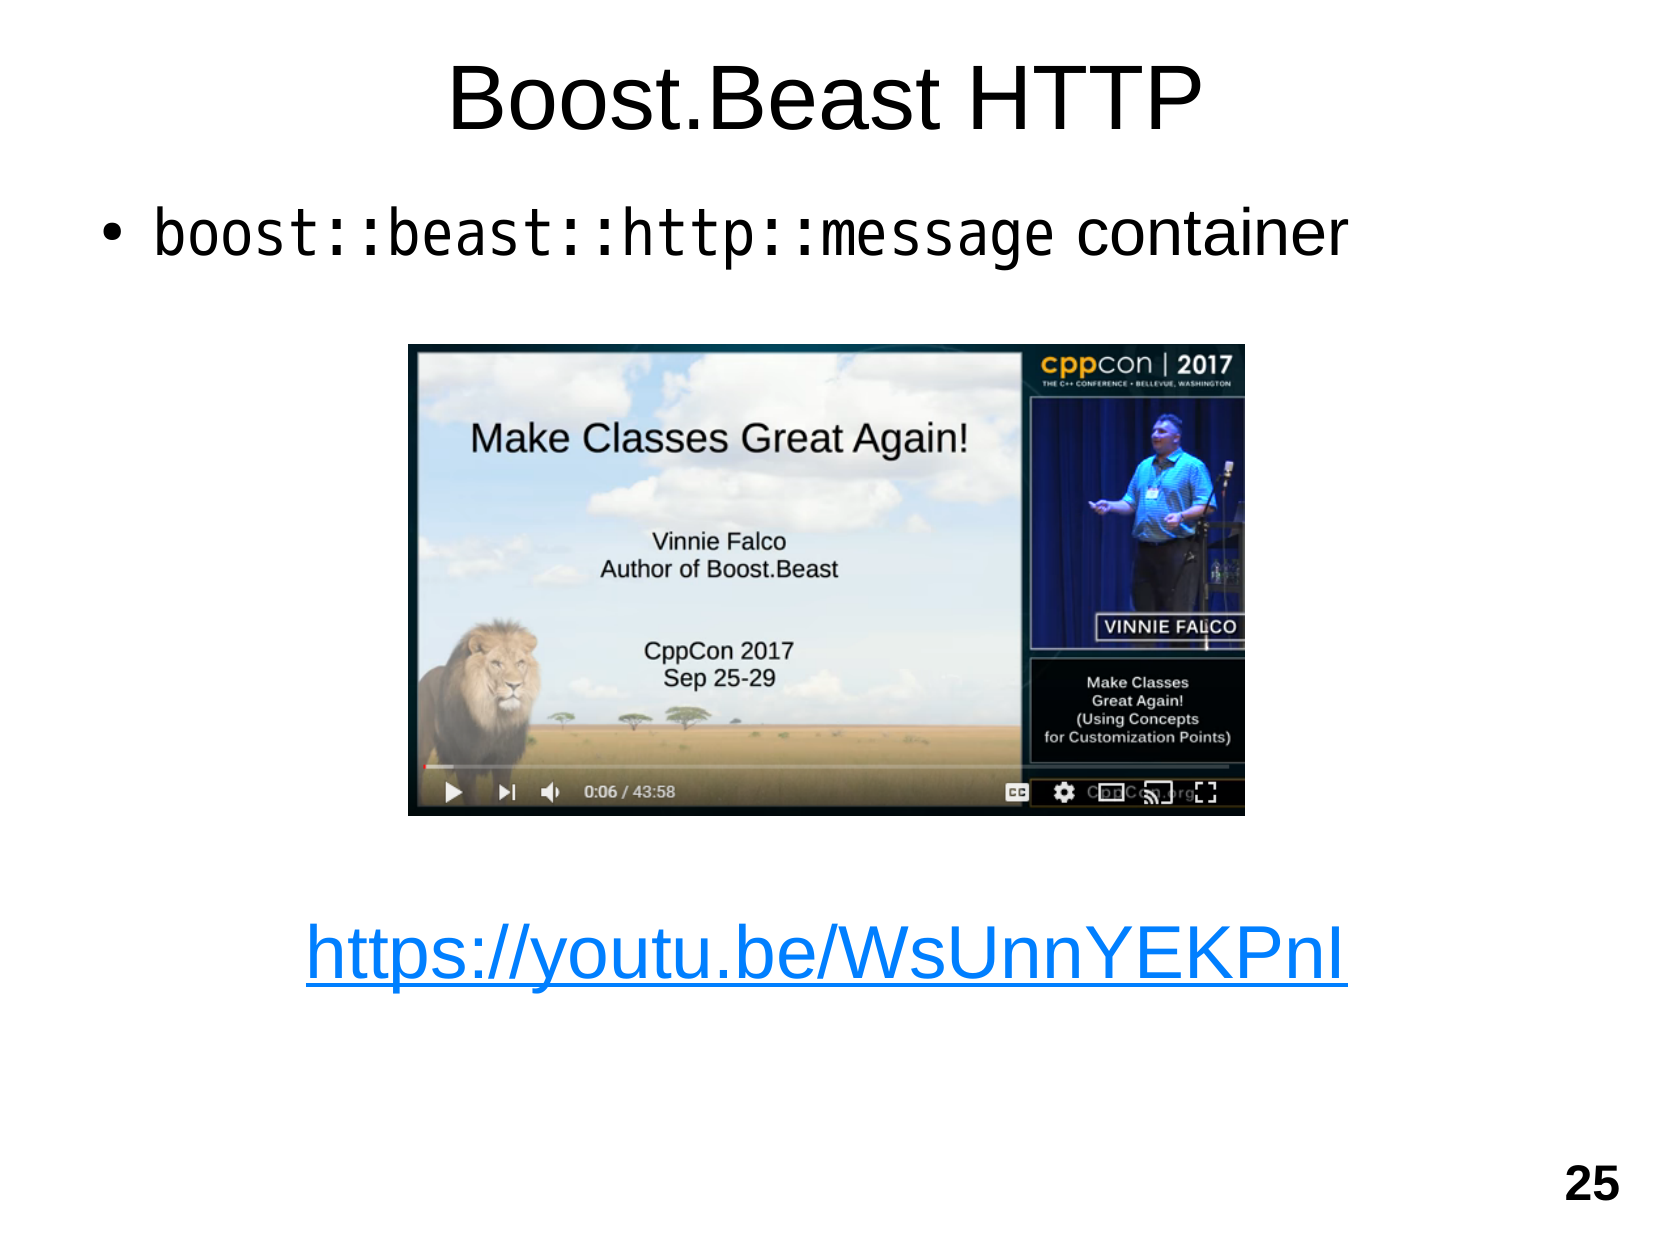

# Boost.Beast HTTP
boost::beast::http::message container
https://youtu.be/WsUnnYEKPnI
25